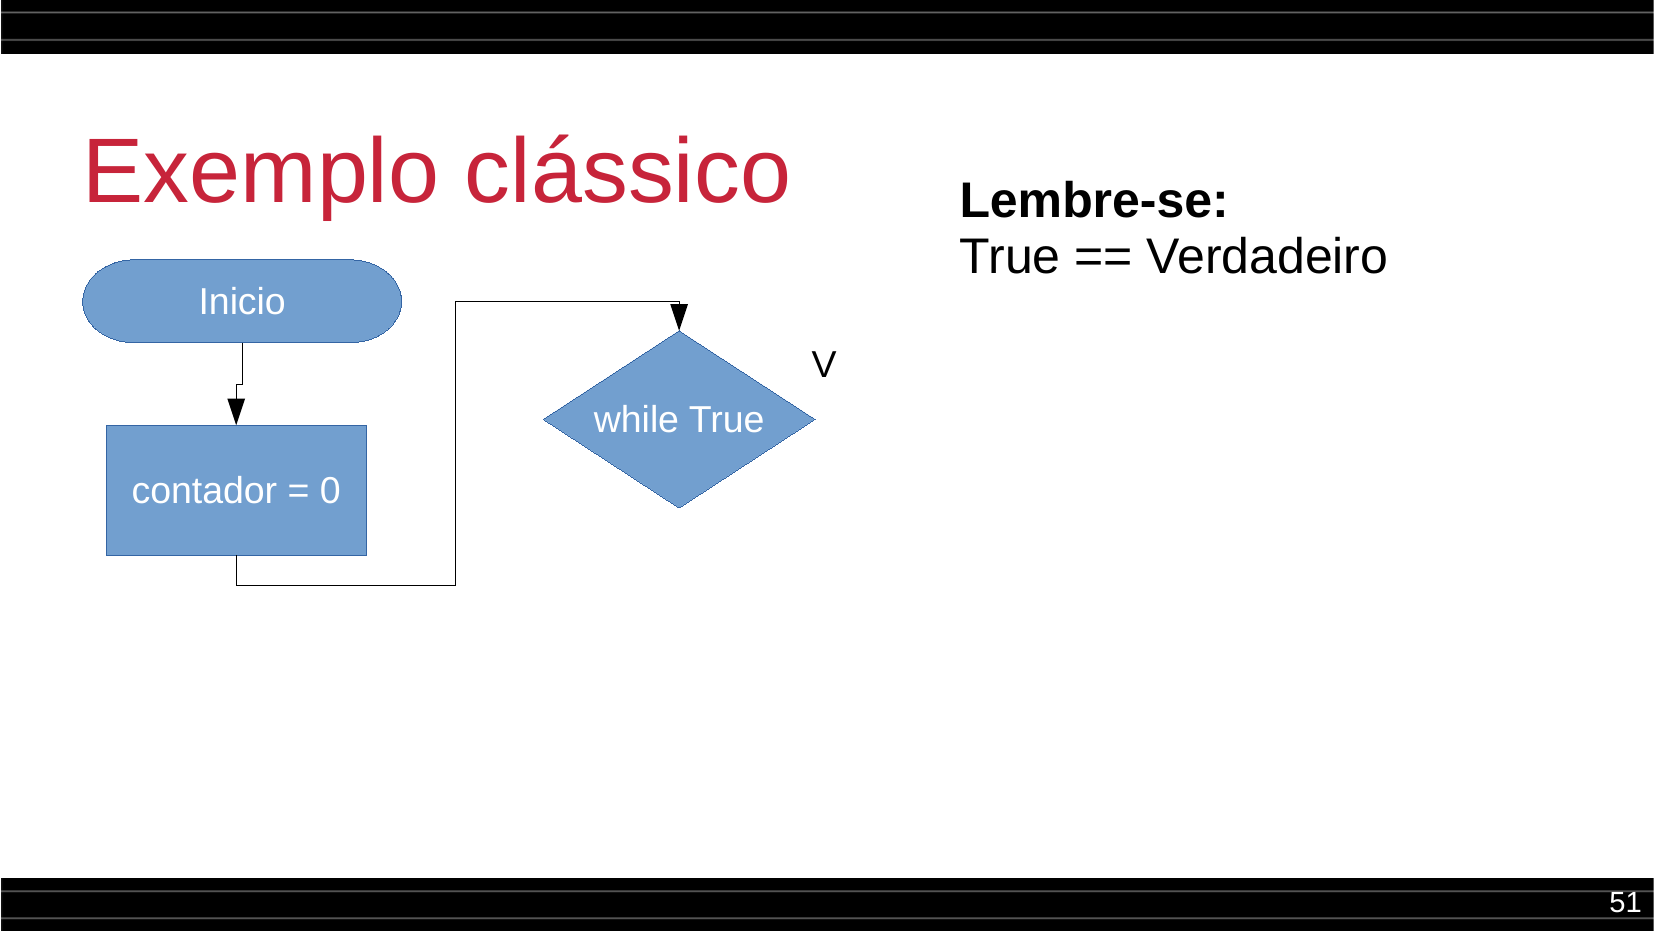

# Exemplo clássico
Lembre-se:
True == Verdadeiro
Inicio
while True
V
contador = 0